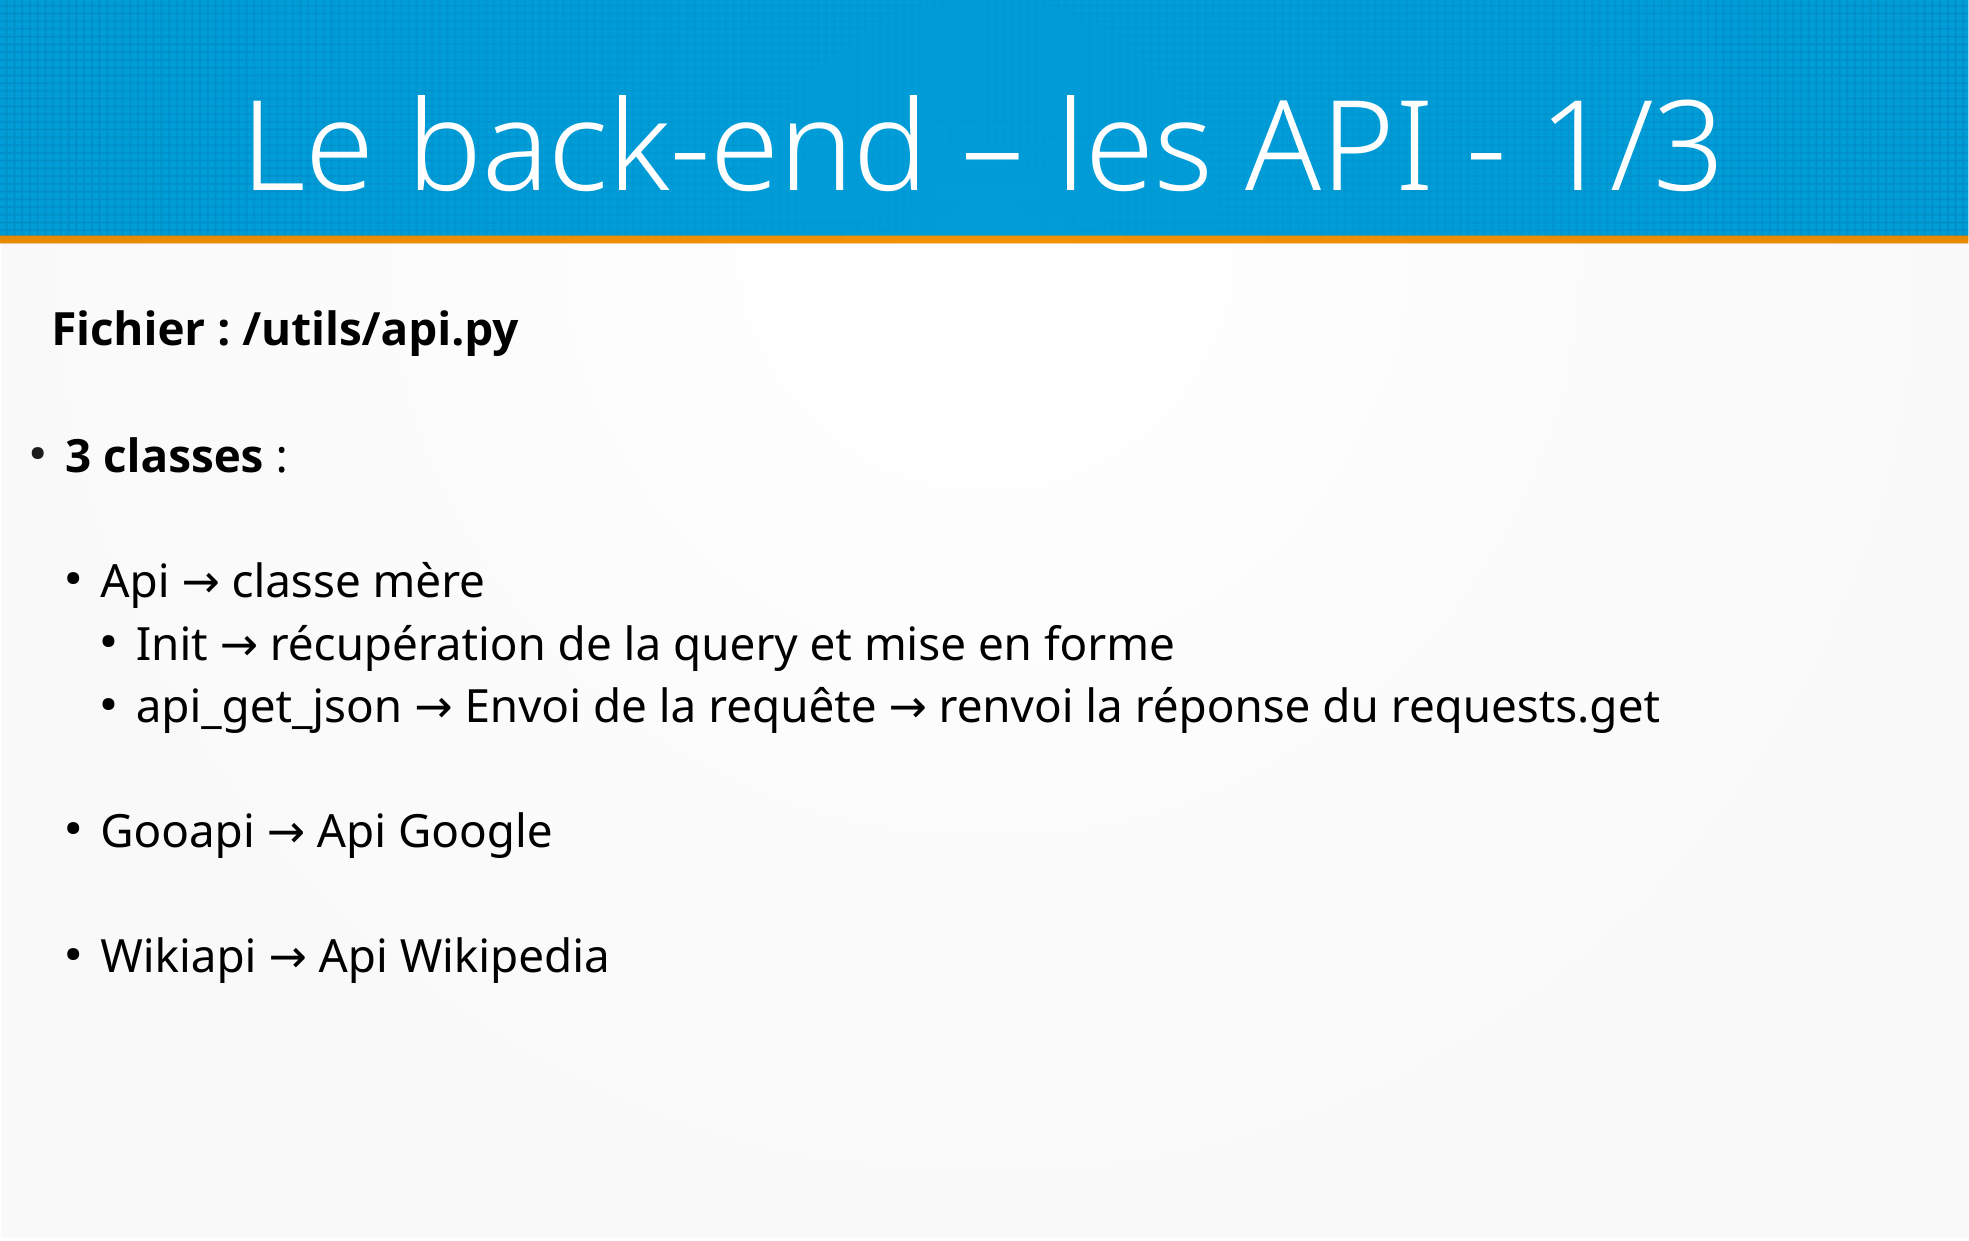

# Le back-end – les API - 1/3
Fichier : /utils/api.py
3 classes :
Api → classe mère
Init → récupération de la query et mise en forme
api_get_json → Envoi de la requête → renvoi la réponse du requests.get
Gooapi → Api Google
Wikiapi → Api Wikipedia